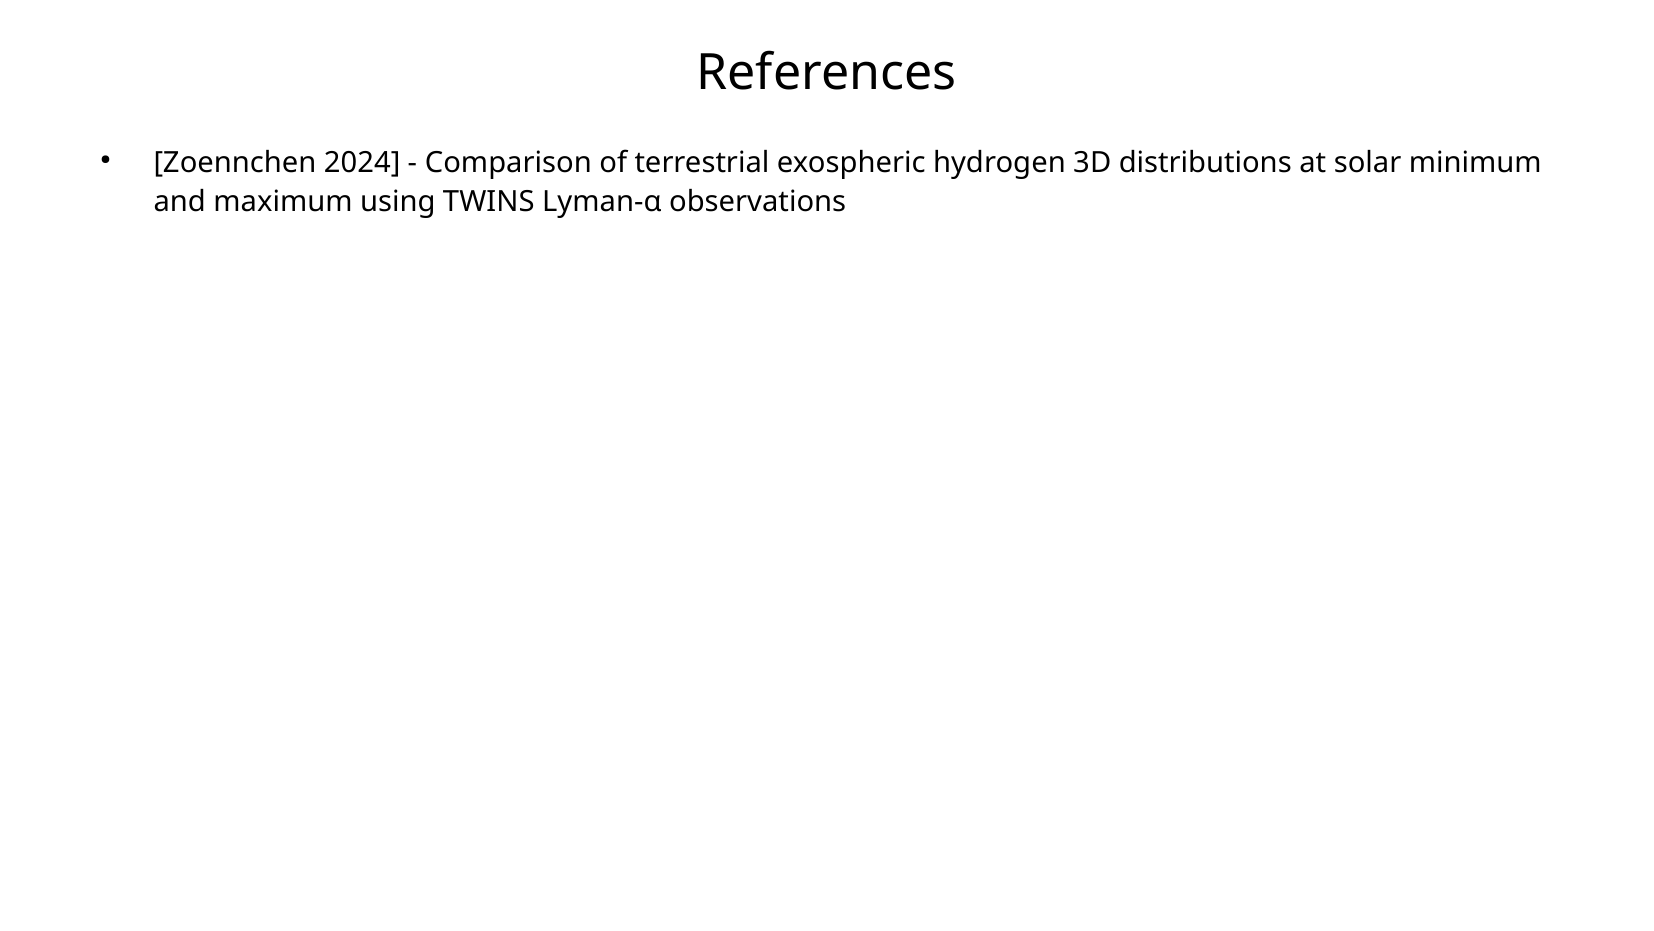

# References
[Zoennchen 2024] - Comparison of terrestrial exospheric hydrogen 3D distributions at solar minimum and maximum using TWINS Lyman-α observations